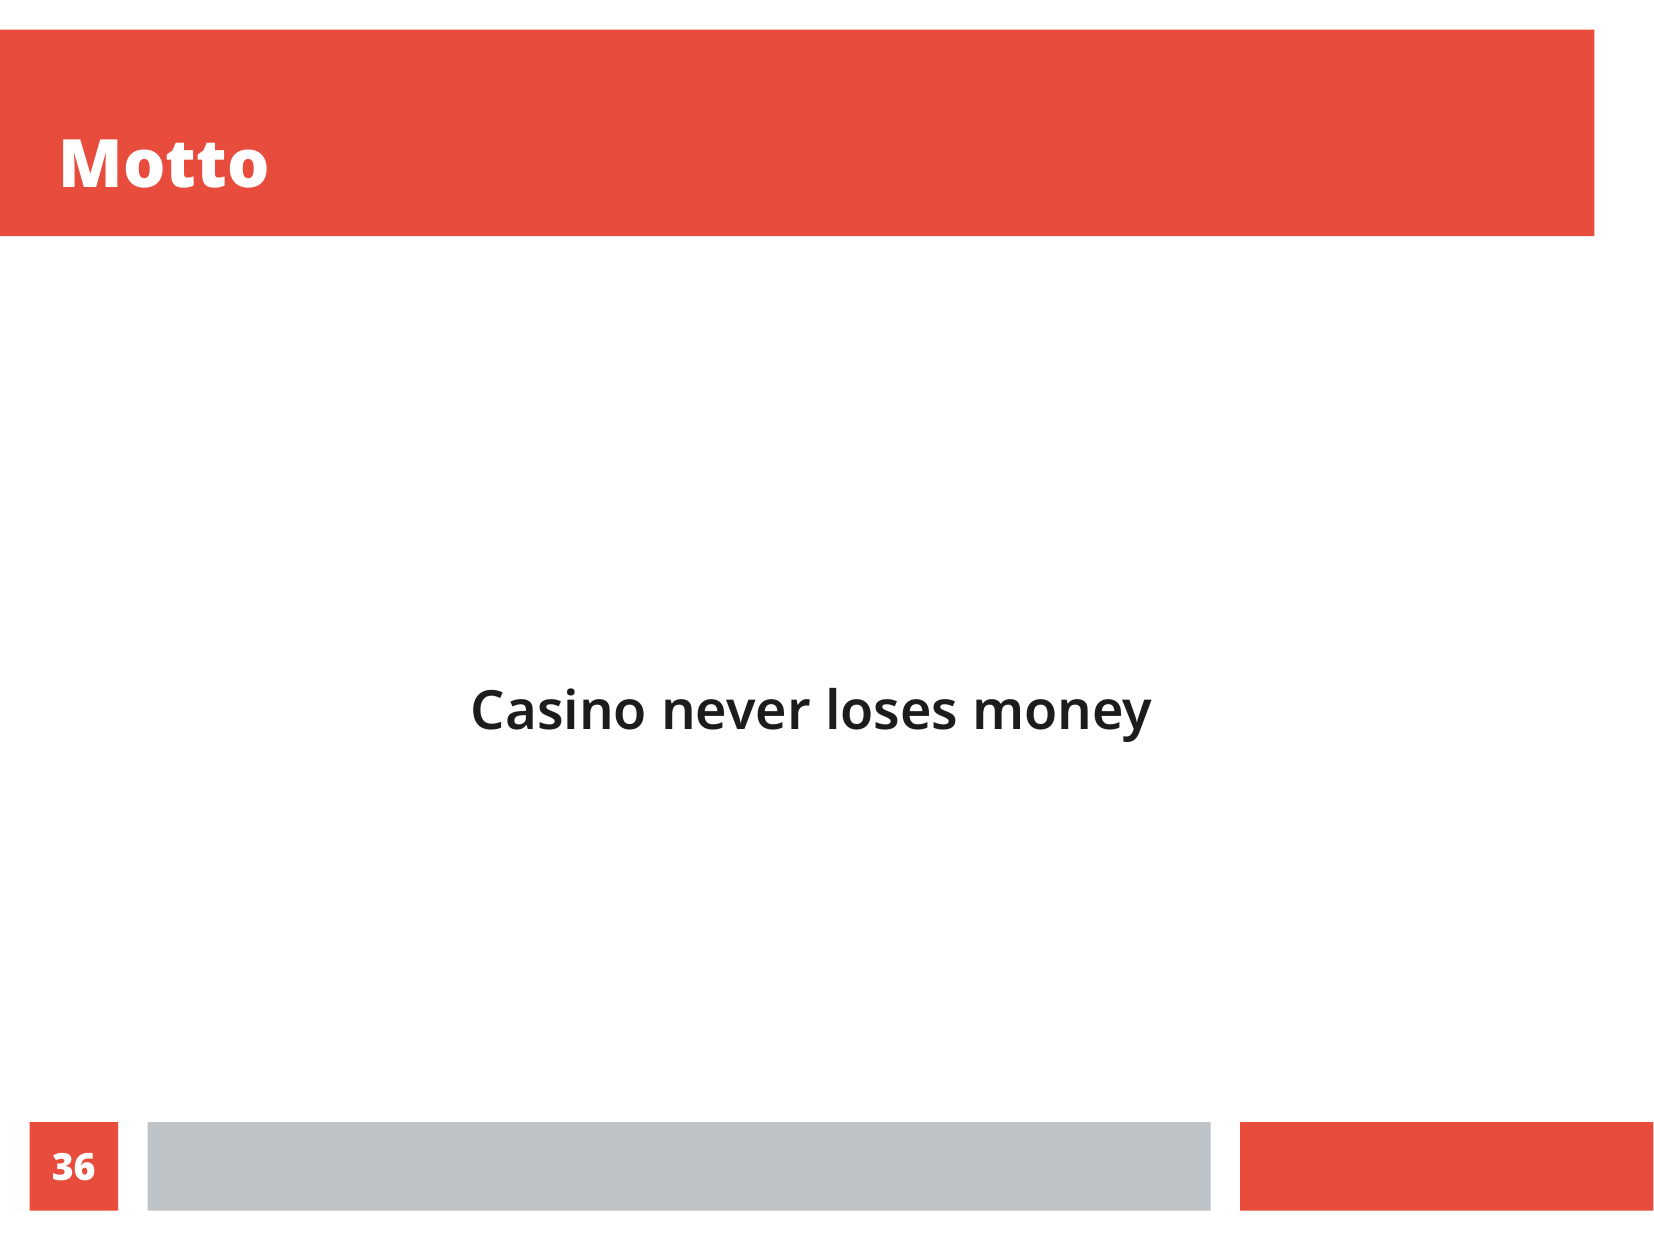

# Motto
Casino never loses money
36